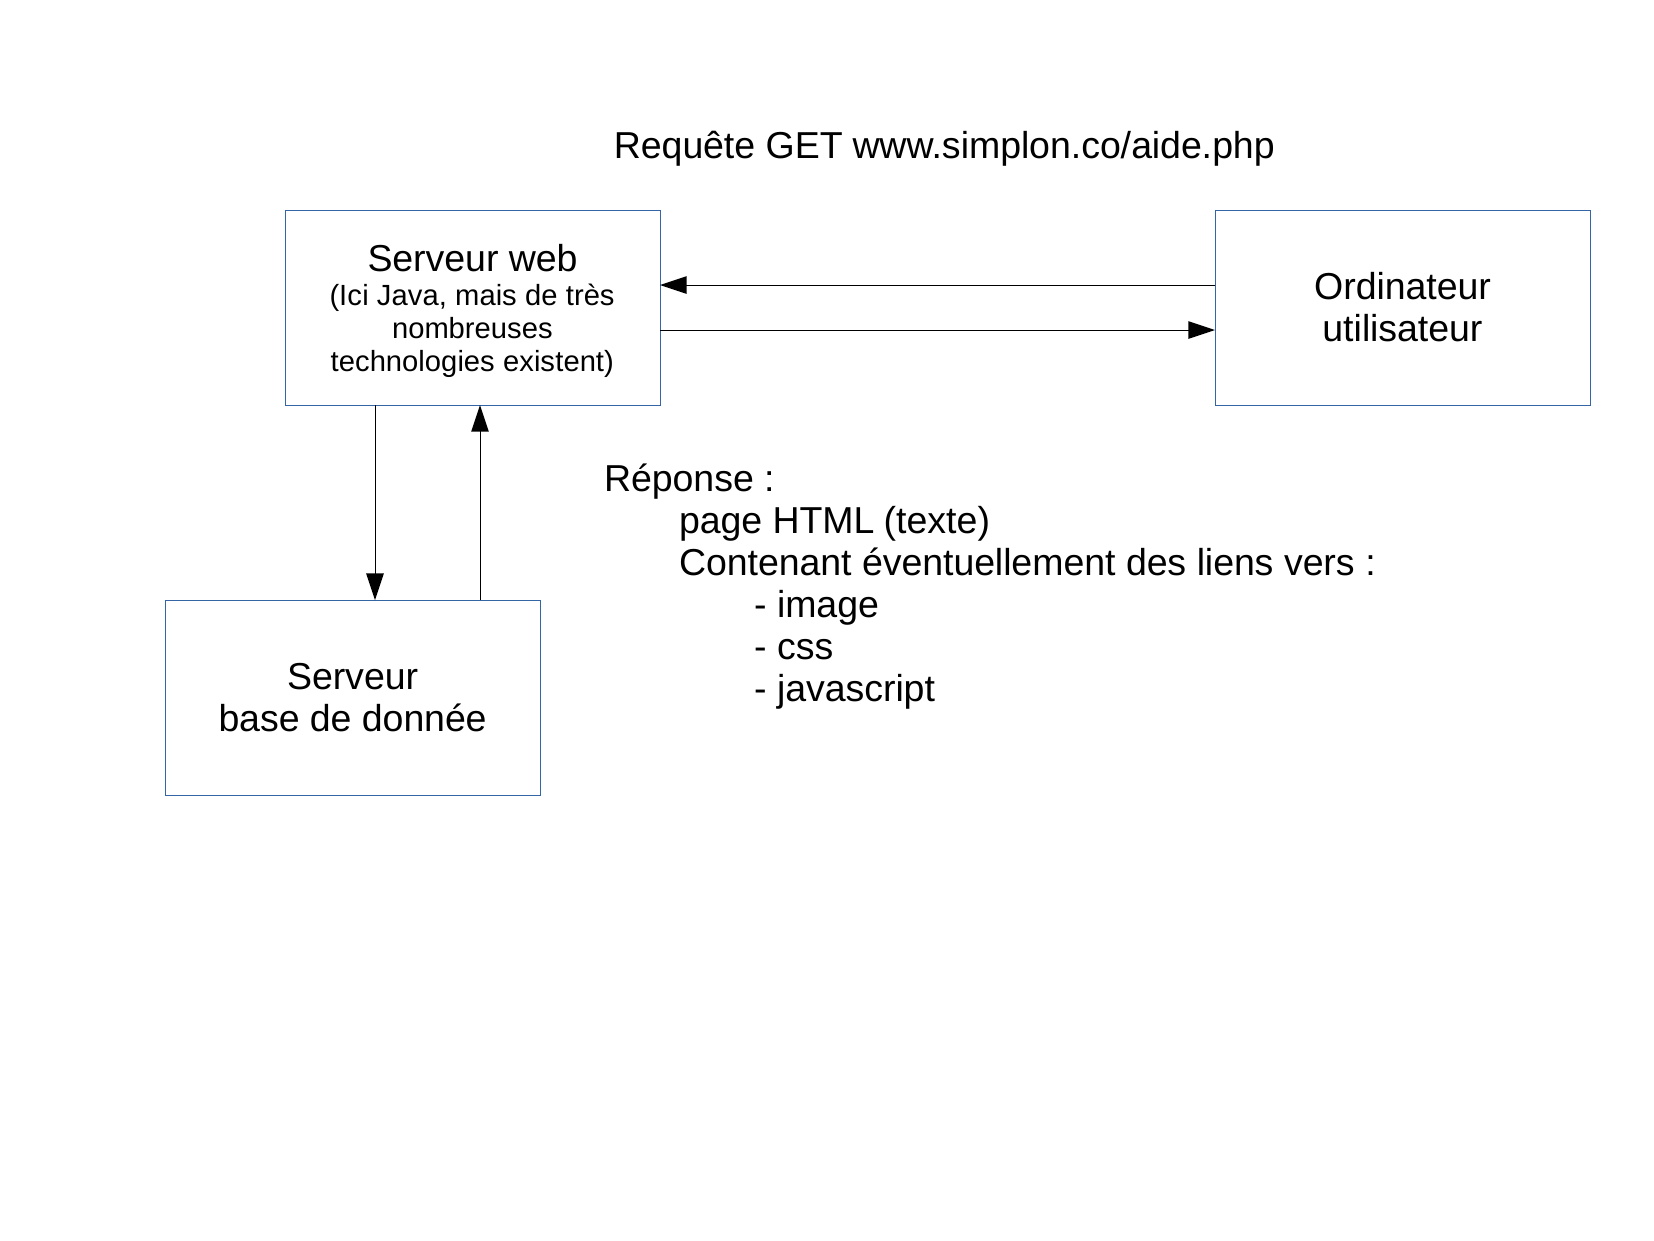

Requête GET www.simplon.co/aide.php
Serveur web
(Ici Java, mais de très
nombreuses
technologies existent)
Ordinateur
utilisateur
Réponse :
	page HTML (texte)
	Contenant éventuellement des liens vers :
		- image
		- css
		- javascript
Serveur
base de donnée